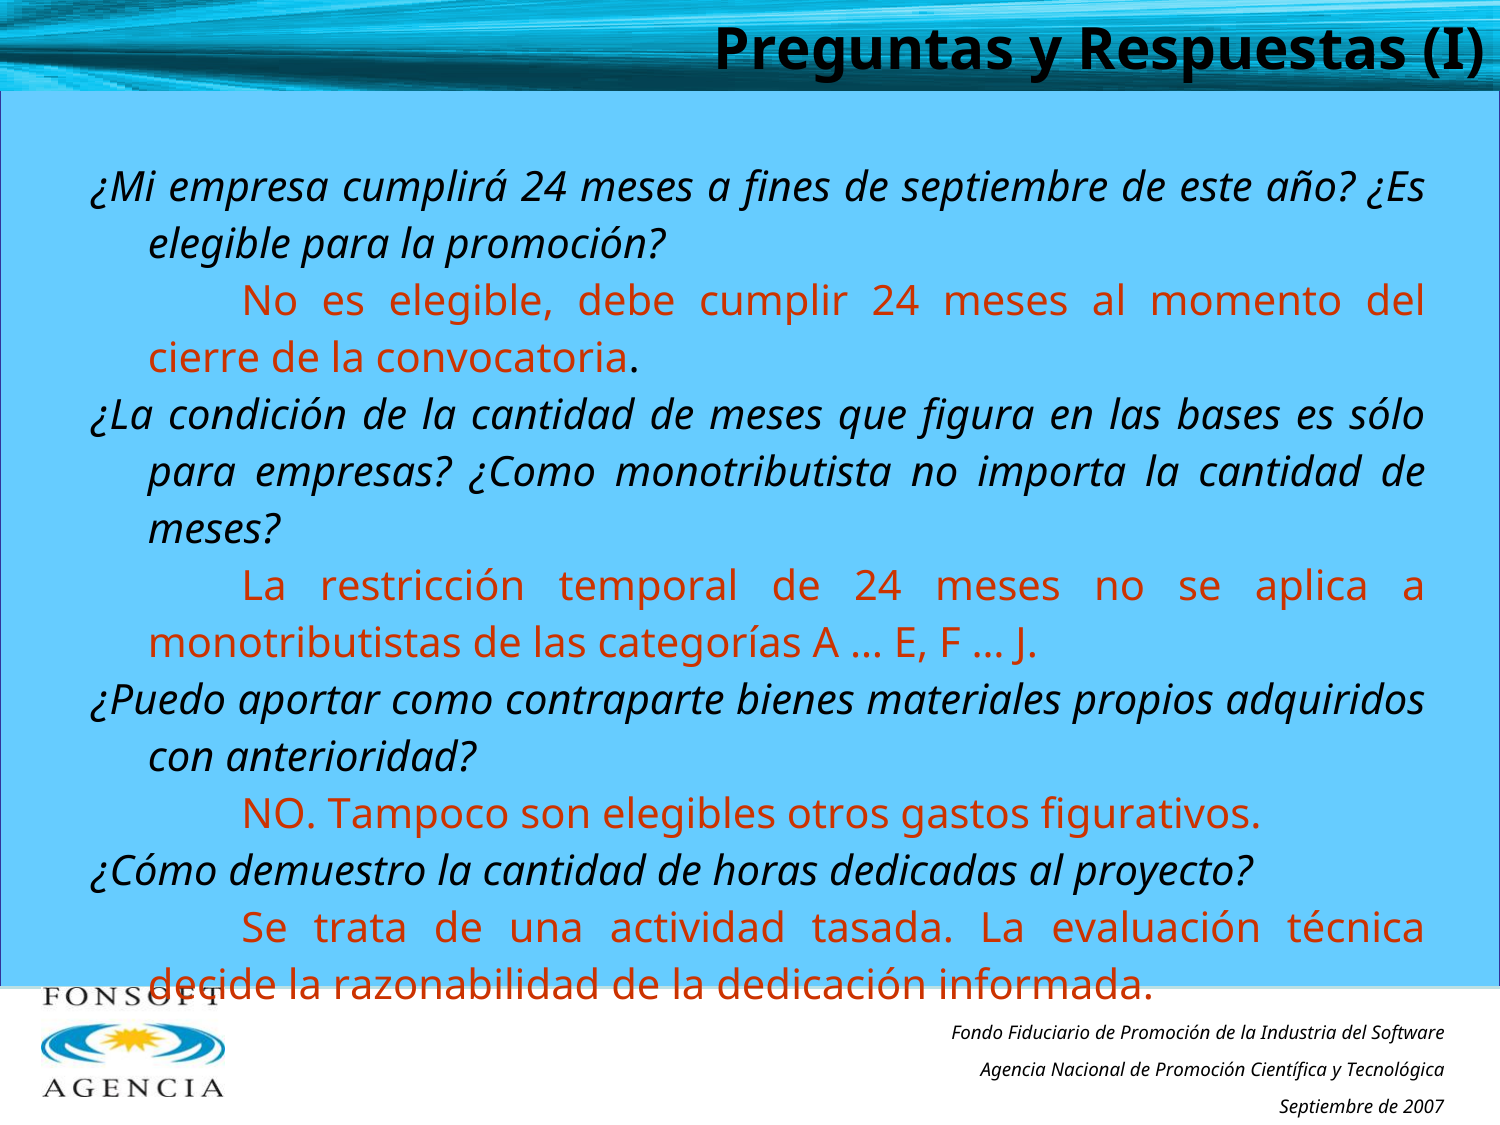

Preguntas y Respuestas (I)
¿Mi empresa cumplirá 24 meses a fines de septiembre de este año? ¿Es elegible para la promoción?
		No es elegible, debe cumplir 24 meses al momento del cierre de la convocatoria.
¿La condición de la cantidad de meses que figura en las bases es sólo para empresas? ¿Como monotributista no importa la cantidad de meses?
		La restricción temporal de 24 meses no se aplica a monotributistas de las categorías A … E, F … J.
¿Puedo aportar como contraparte bienes materiales propios adquiridos con anterioridad?
		NO. Tampoco son elegibles otros gastos figurativos.
¿Cómo demuestro la cantidad de horas dedicadas al proyecto?
		Se trata de una actividad tasada. La evaluación técnica decide la razonabilidad de la dedicación informada.